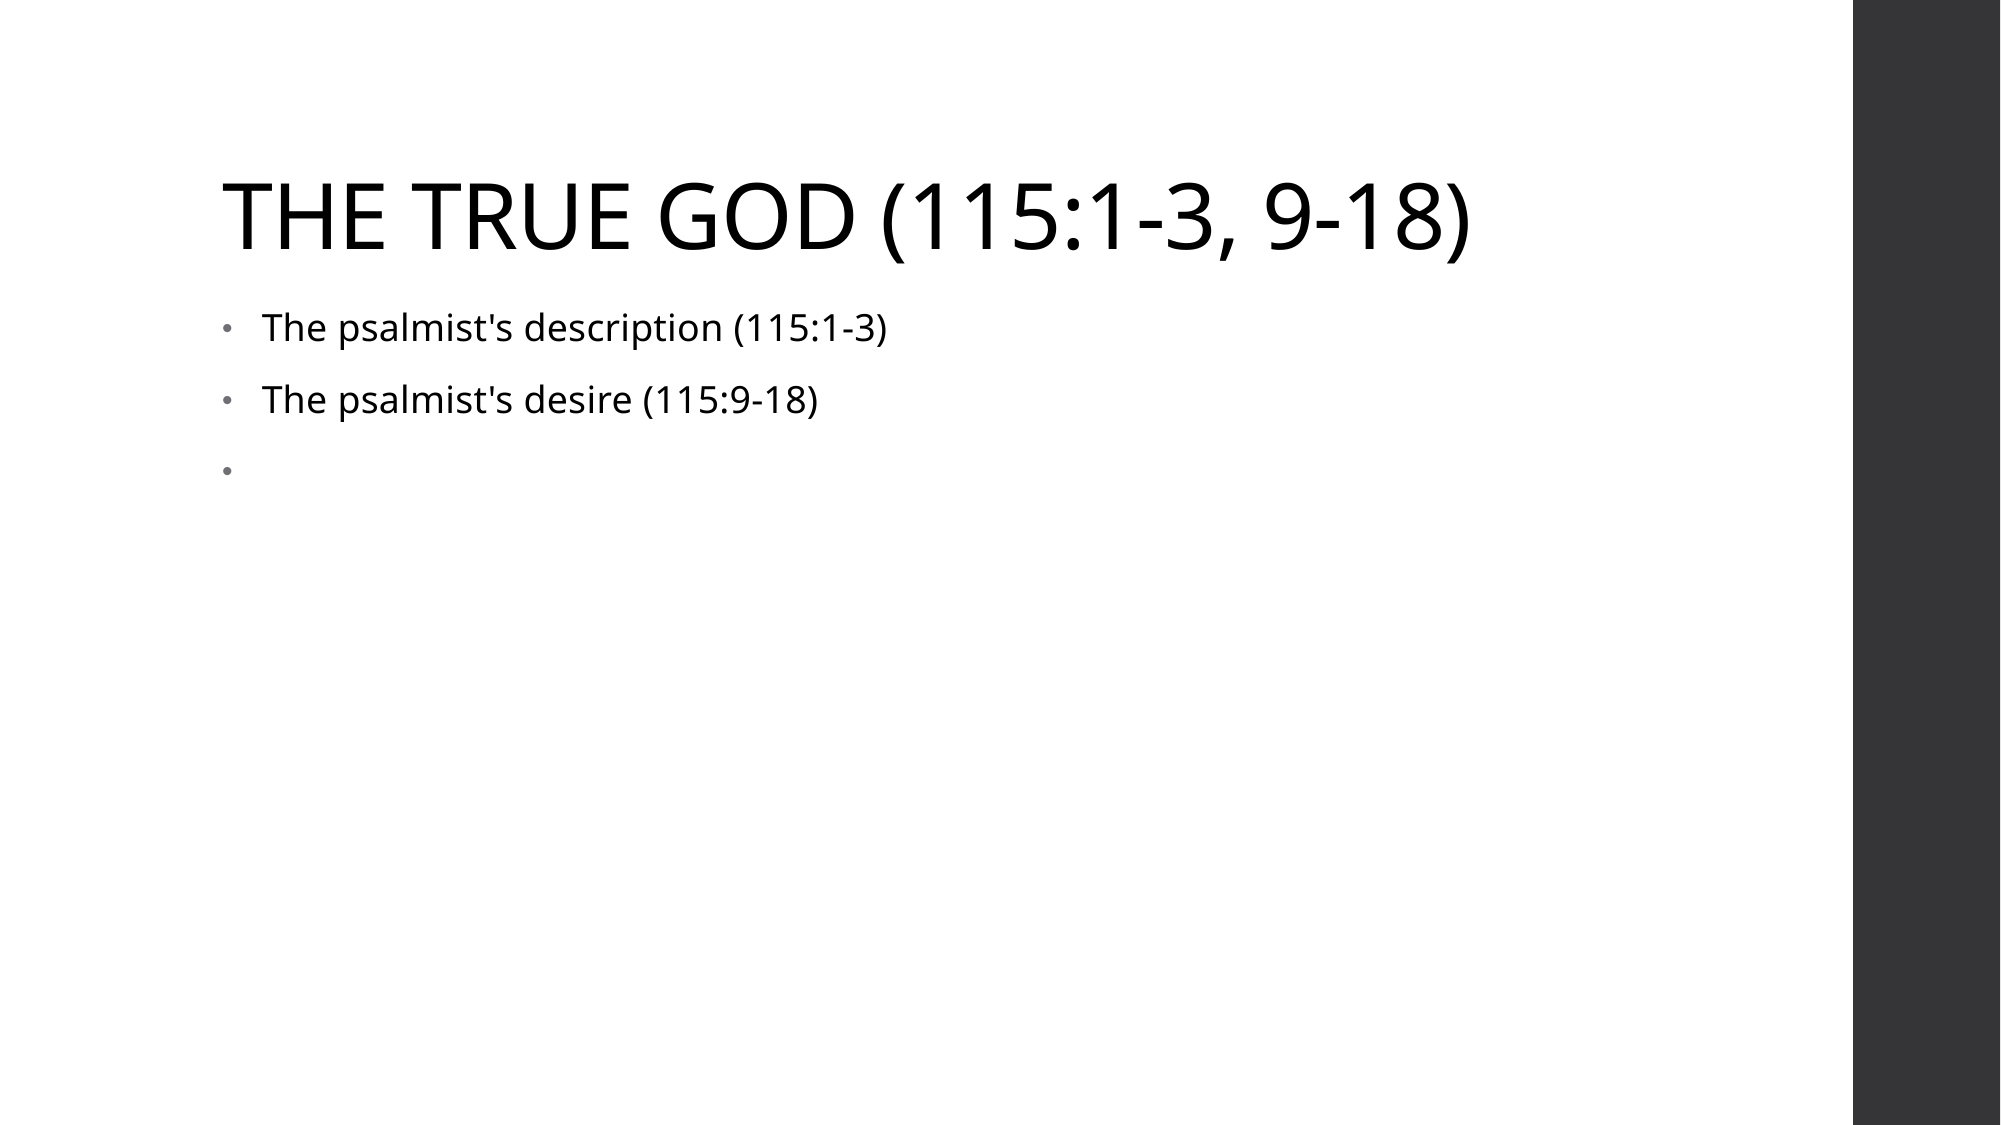

# THE TRUE GOD (115:1-3, 9-18)
 The psalmist's description (115:1-3)
 The psalmist's desire (115:9-18)